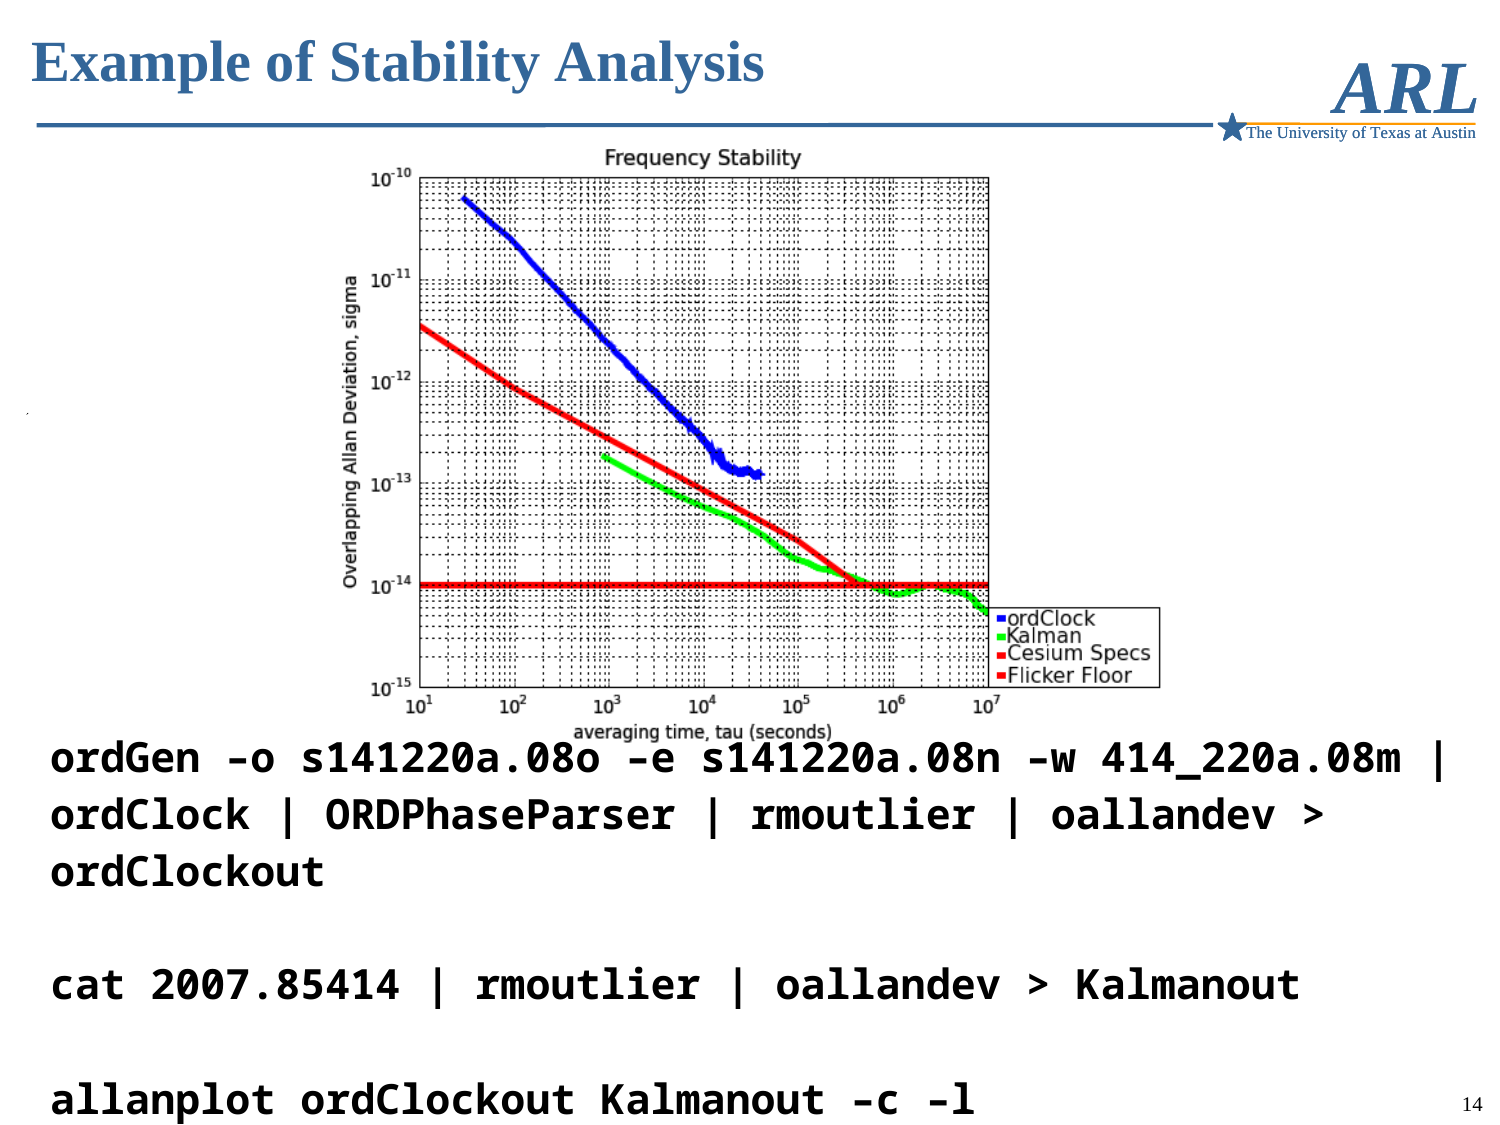

# Example of Stability Analysis
ordGen –o s141220a.08o –e s141220a.08n –w 414_220a.08m | ordClock | ORDPhaseParser | rmoutlier | oallandev > ordClockout
cat 2007.85414 | rmoutlier | oallandev > Kalmanout
allanplot ordClockout Kalmanout –c –l